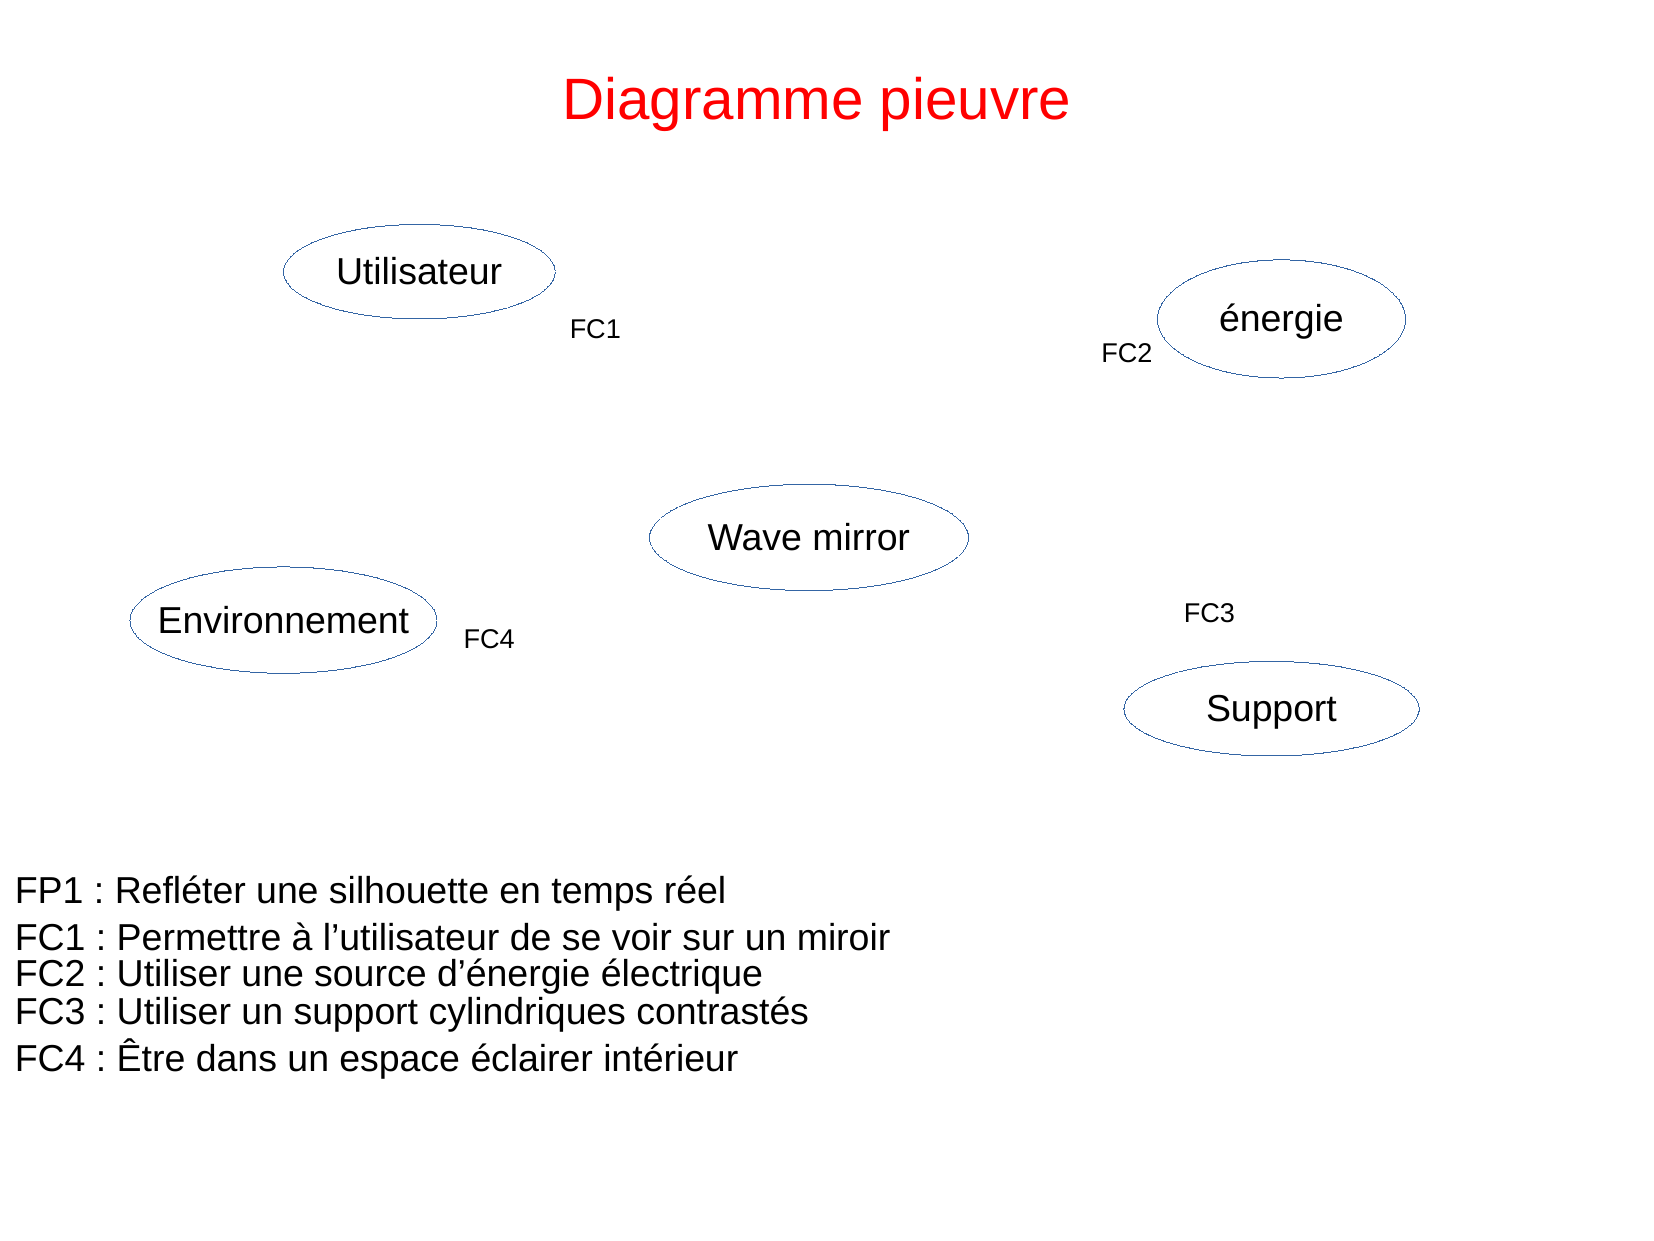

Diagramme pieuvre
Utilisateur
énergie
FC1
FC2
Wave mirror
Environnement
FC3
FC4
Support
FP1 : Refléter une silhouette en temps réel
FC1 : Permettre à l’utilisateur de se voir sur un miroir
FC2 : Utiliser une source d’énergie électrique
FC3 : Utiliser un support cylindriques contrastés
FC4 : Être dans un espace éclairer intérieur